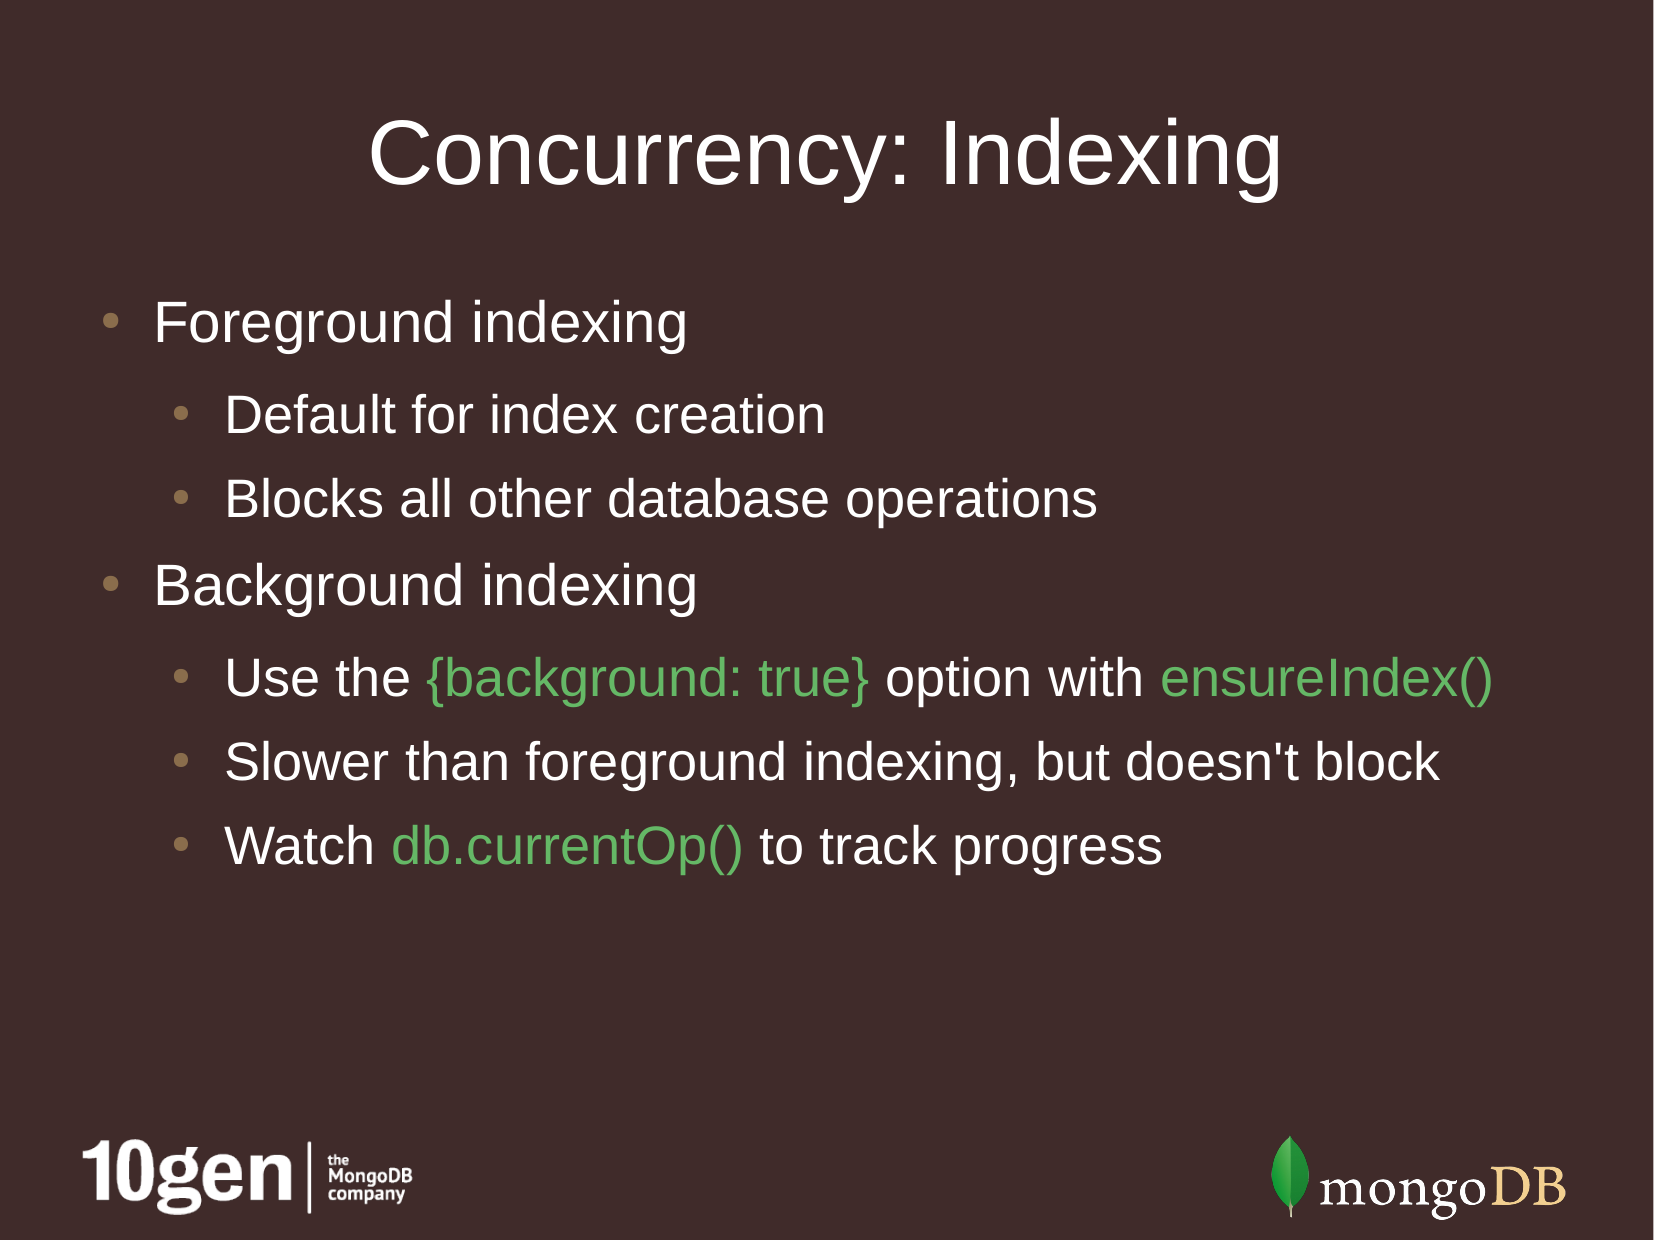

# Concurrency: Indexing
Foreground indexing
Default for index creation
Blocks all other database operations
Background indexing
Use the {background: true} option with ensureIndex()
Slower than foreground indexing, but doesn't block
Watch db.currentOp() to track progress